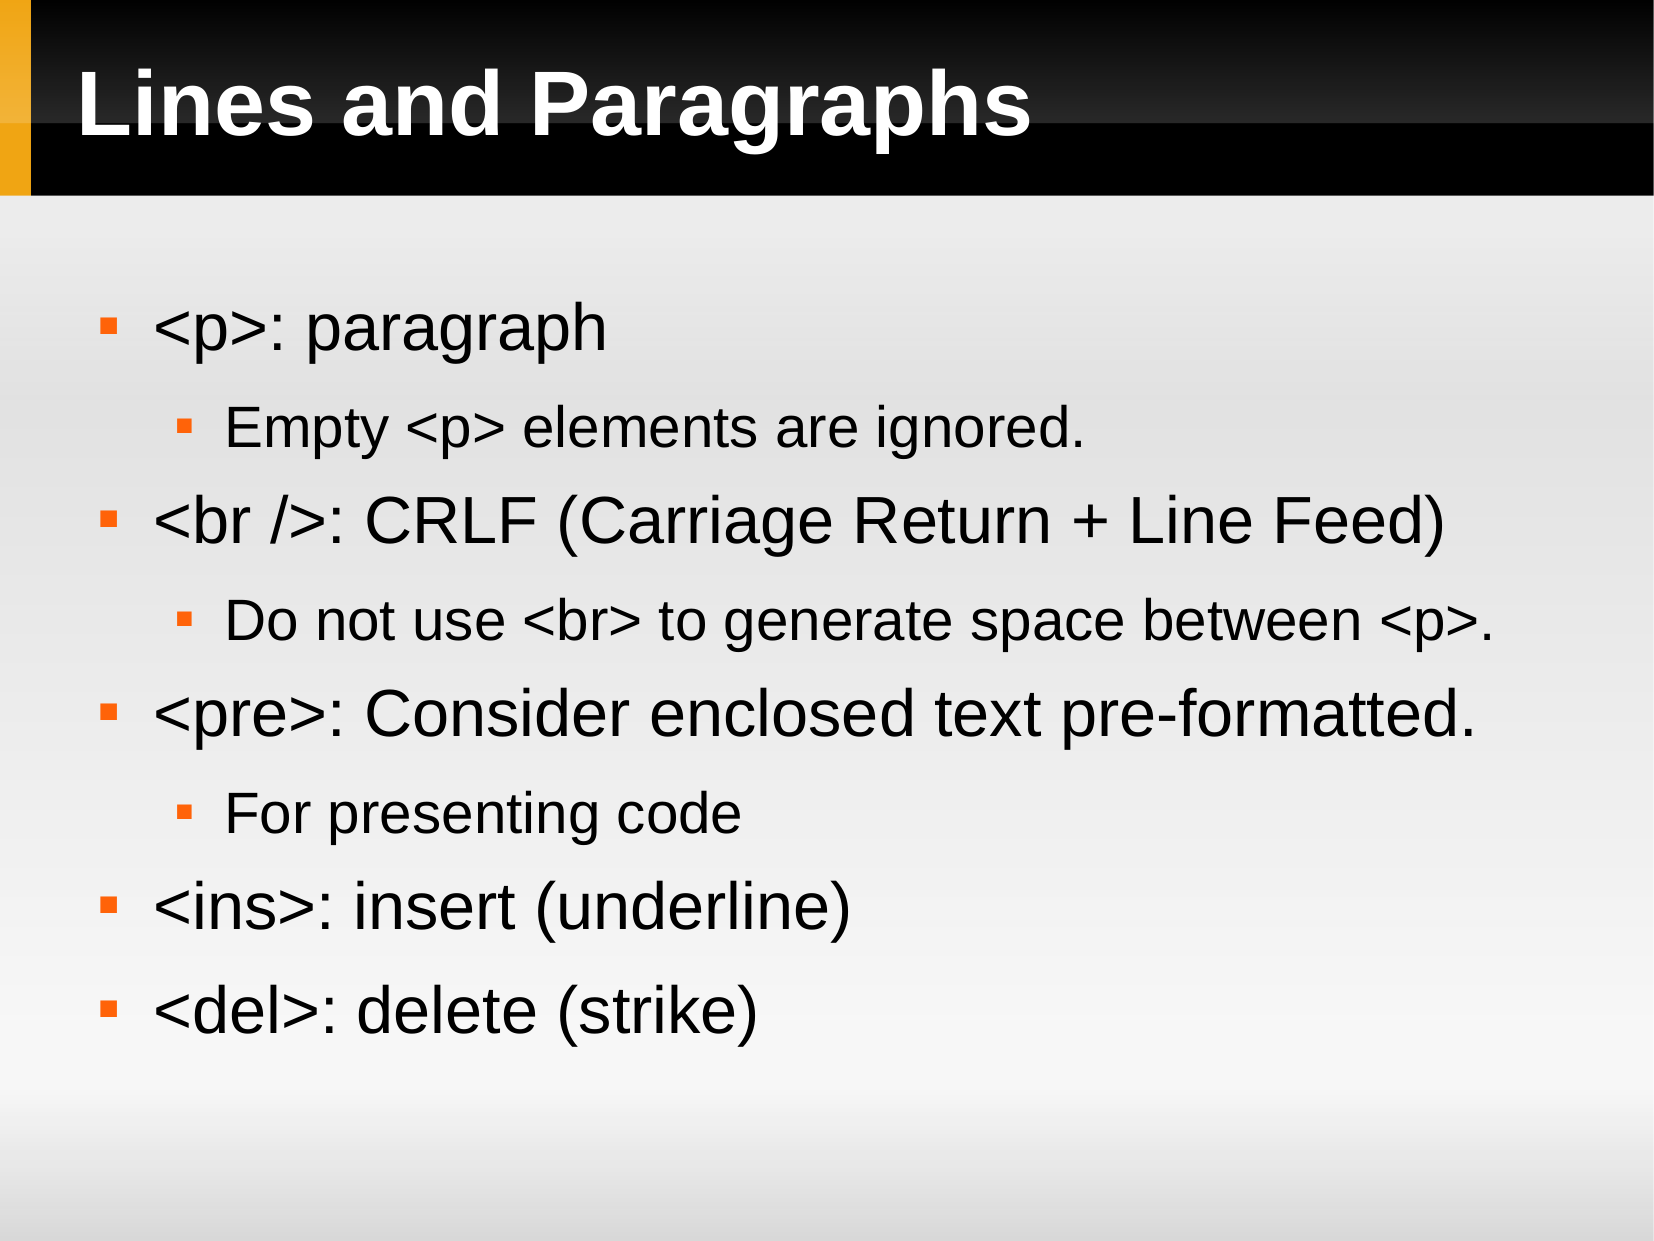

# Lines and Paragraphs
<p>: paragraph
Empty <p> elements are ignored.
<br />: CRLF (Carriage Return + Line Feed)
Do not use <br> to generate space between <p>.
<pre>: Consider enclosed text pre-formatted.
For presenting code
<ins>: insert (underline)
<del>: delete (strike)